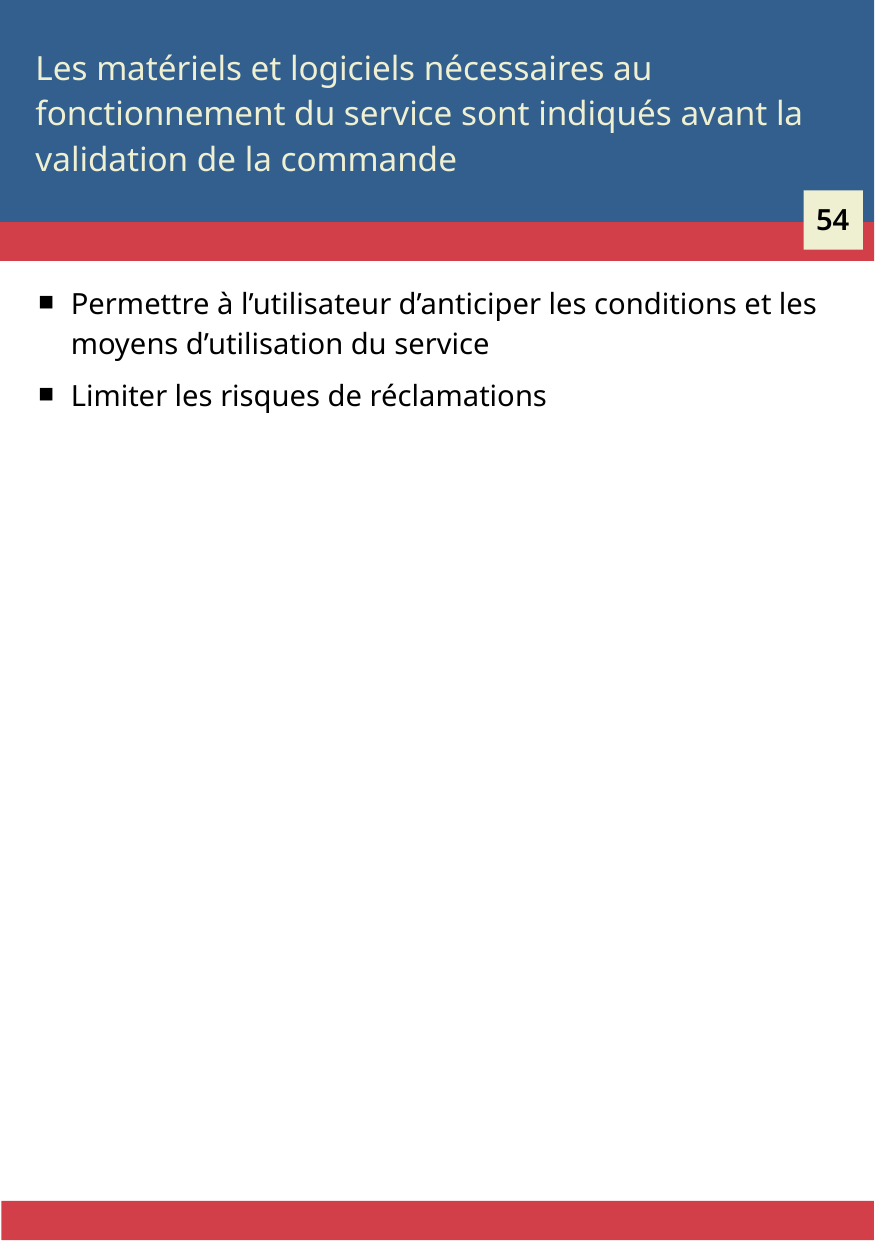

# Les matériels et logiciels nécessaires au fonctionnement du service sont indiqués avant la validation de la commande
54
Permettre à l’utilisateur d’anticiper les conditions et les moyens d’utilisation du service
Limiter les risques de réclamations